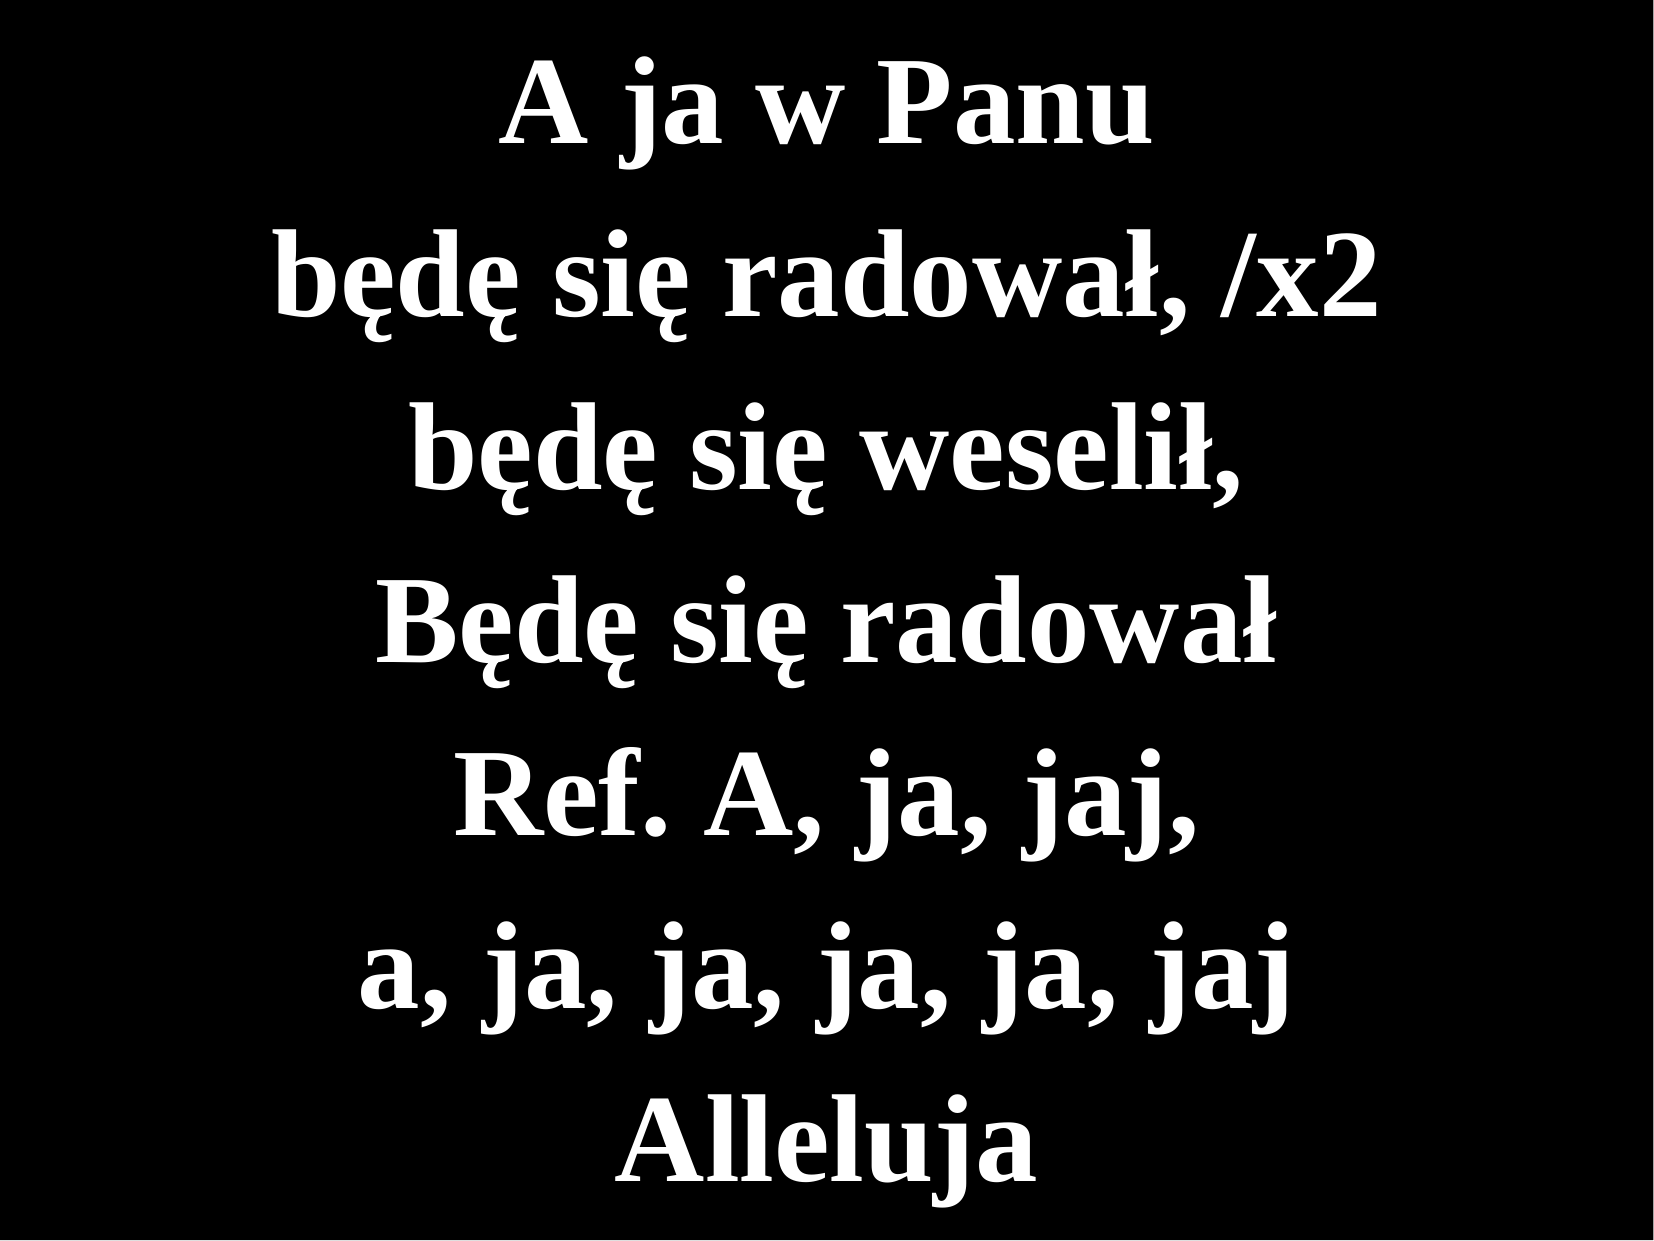

# A ja w Panu ppp będę się radował, /x2 ppp będę się weselił, ppp Będę się radował ppp Ref. A, ja, jaj, ppp a, ja, ja, ja, ja, jaj ppp Alleluja